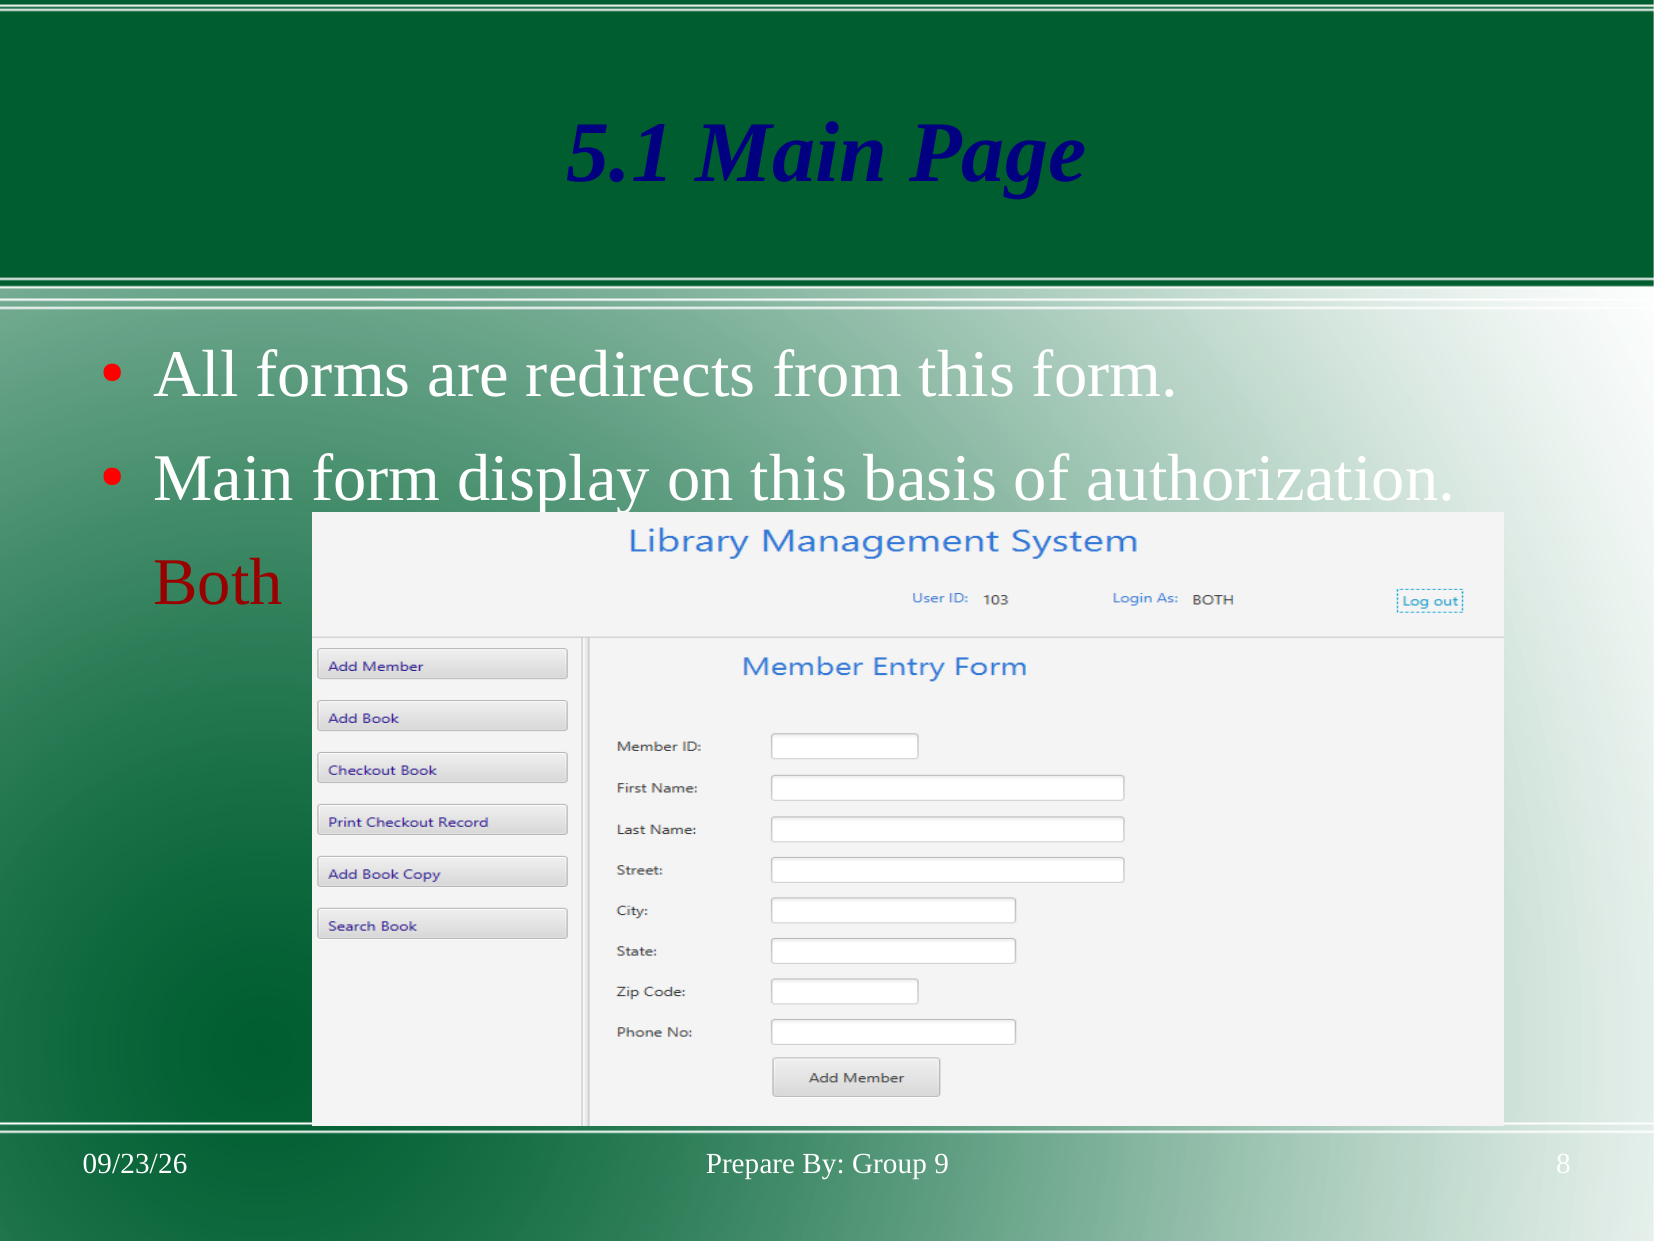

# 5.1 Main Page
All forms are redirects from this form.
Main form display on this basis of authorization.
Both
Prepare By: Group 9
8